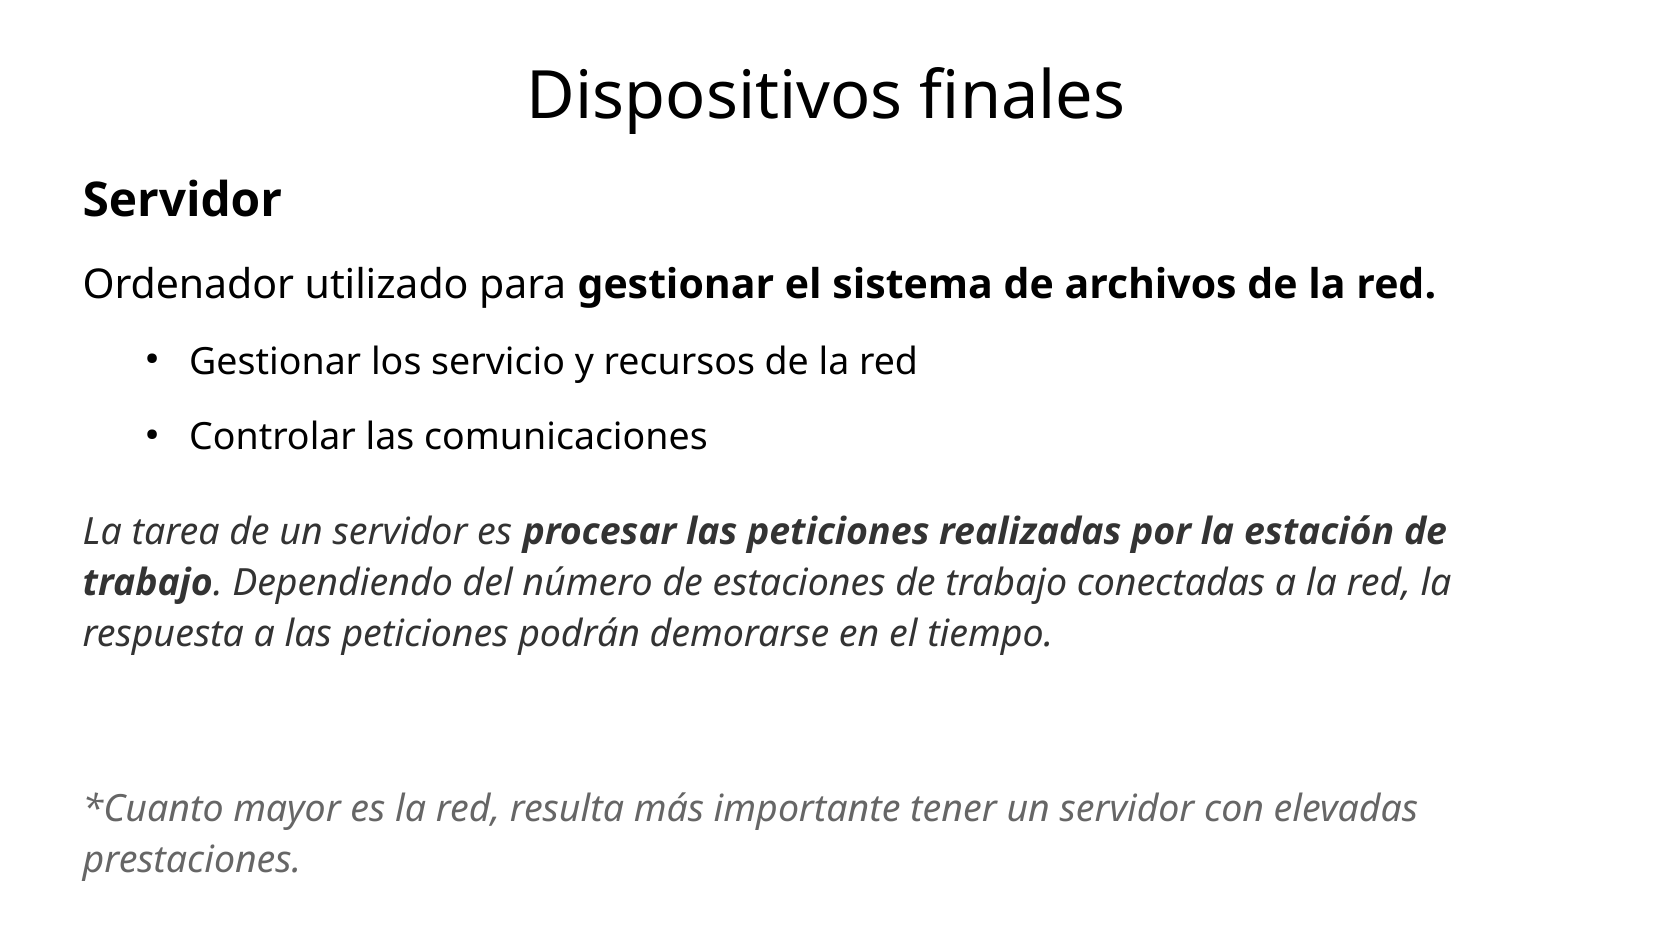

# Dispositivos finales
Servidor
Ordenador utilizado para gestionar el sistema de archivos de la red.
Gestionar los servicio y recursos de la red
Controlar las comunicaciones
La tarea de un servidor es procesar las peticiones realizadas por la estación de trabajo. Dependiendo del número de estaciones de trabajo conectadas a la red, la respuesta a las peticiones podrán demorarse en el tiempo.
*Cuanto mayor es la red, resulta más importante tener un servidor con elevadas prestaciones.